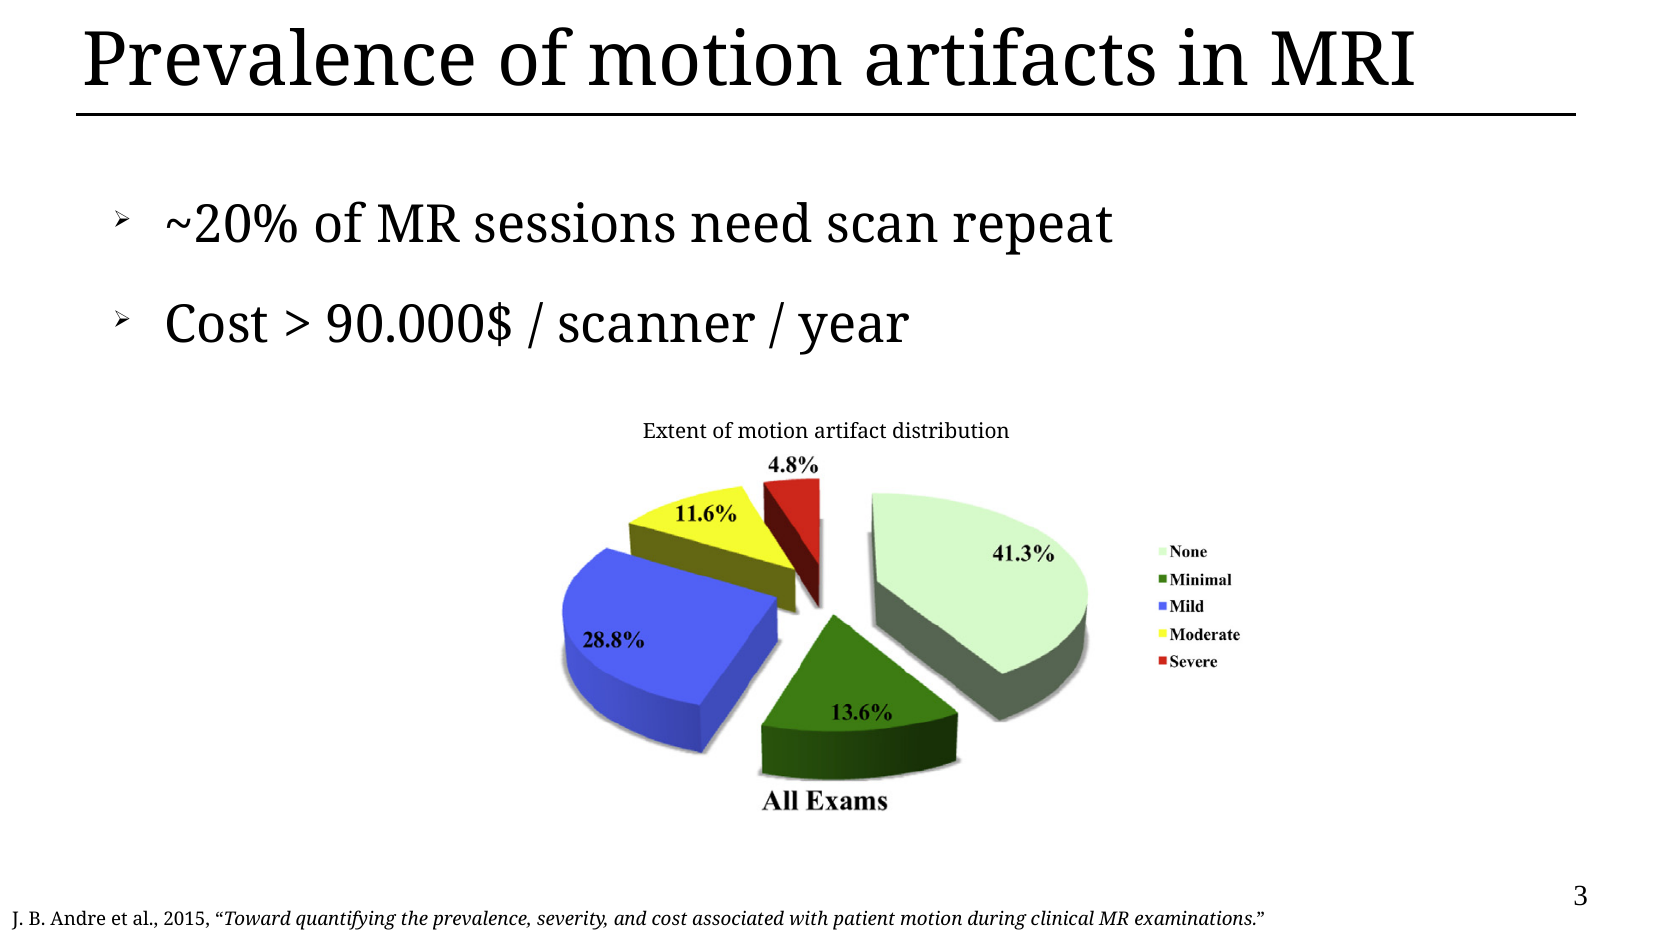

# Prevalence of motion artifacts in MRI
~20% of MR sessions need scan repeat
Cost > 90.000$ / scanner / year
Extent of motion artifact distribution
J. B. Andre et al., 2015, “Toward quantifying the prevalence, severity, and cost associated with patient motion during clinical MR examinations.”